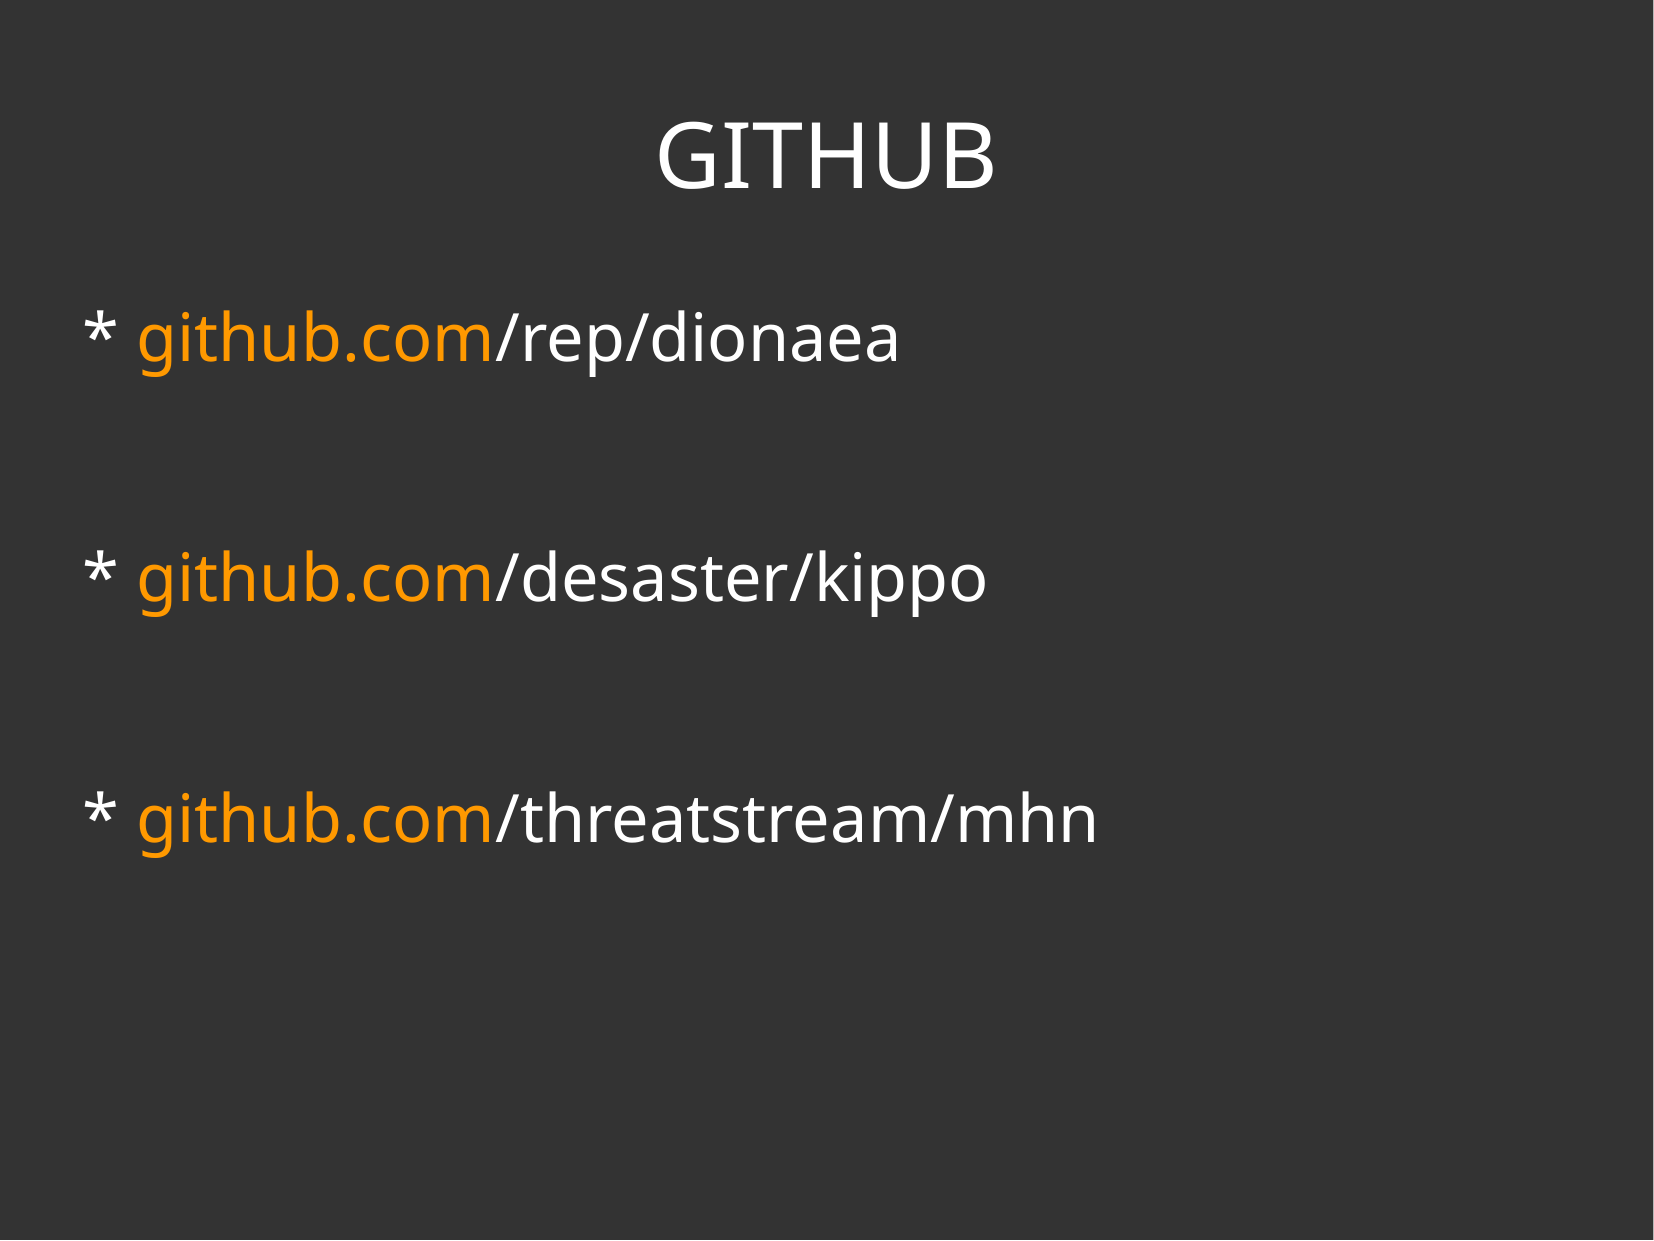

# GITHUB
* github.com/rep/dionaea
* github.com/desaster/kippo
* github.com/threatstream/mhn